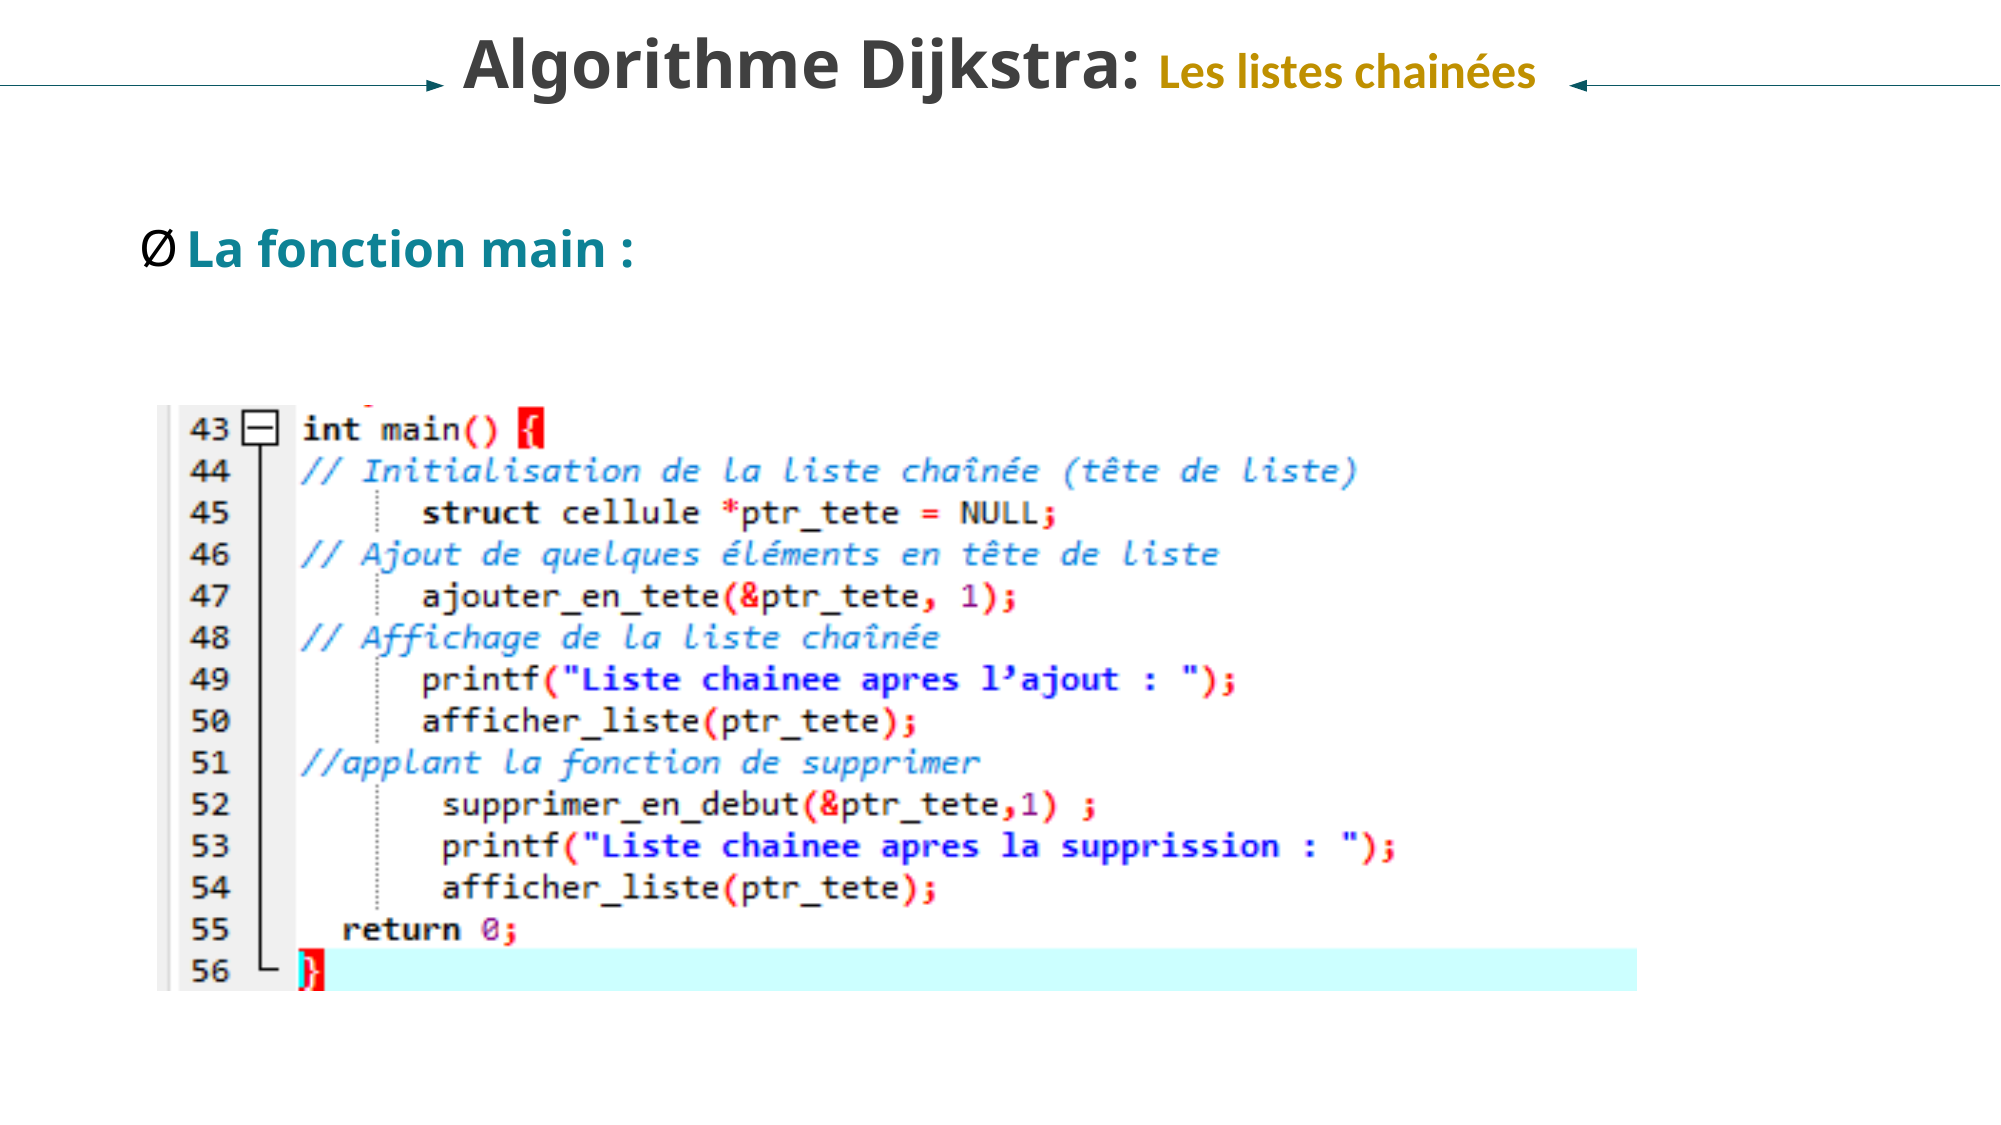

Algorithme Dijkstra: Les listes chainées
# Analyse du projet : diapositive 3
La fonction main :